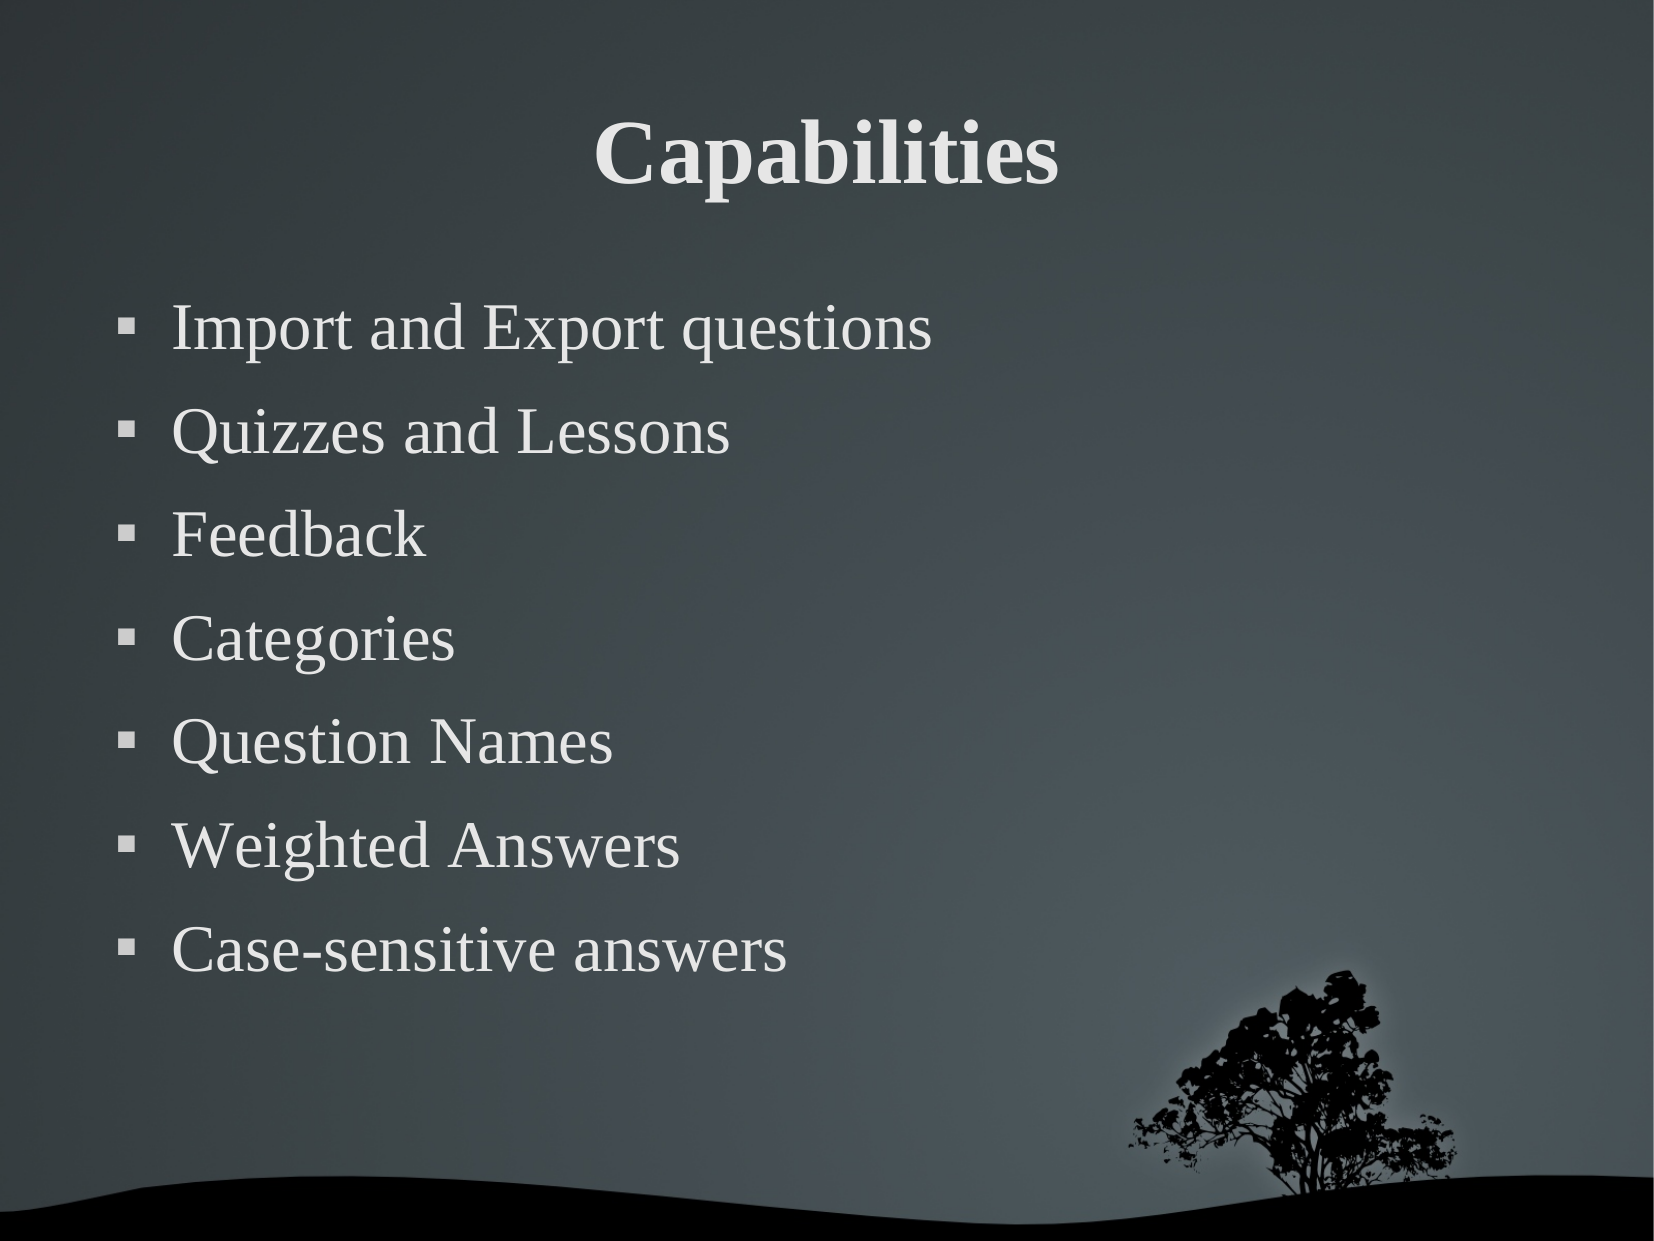

# Capabilities
Import and Export questions
Quizzes and Lessons
Feedback
Categories
Question Names
Weighted Answers
Case-sensitive answers